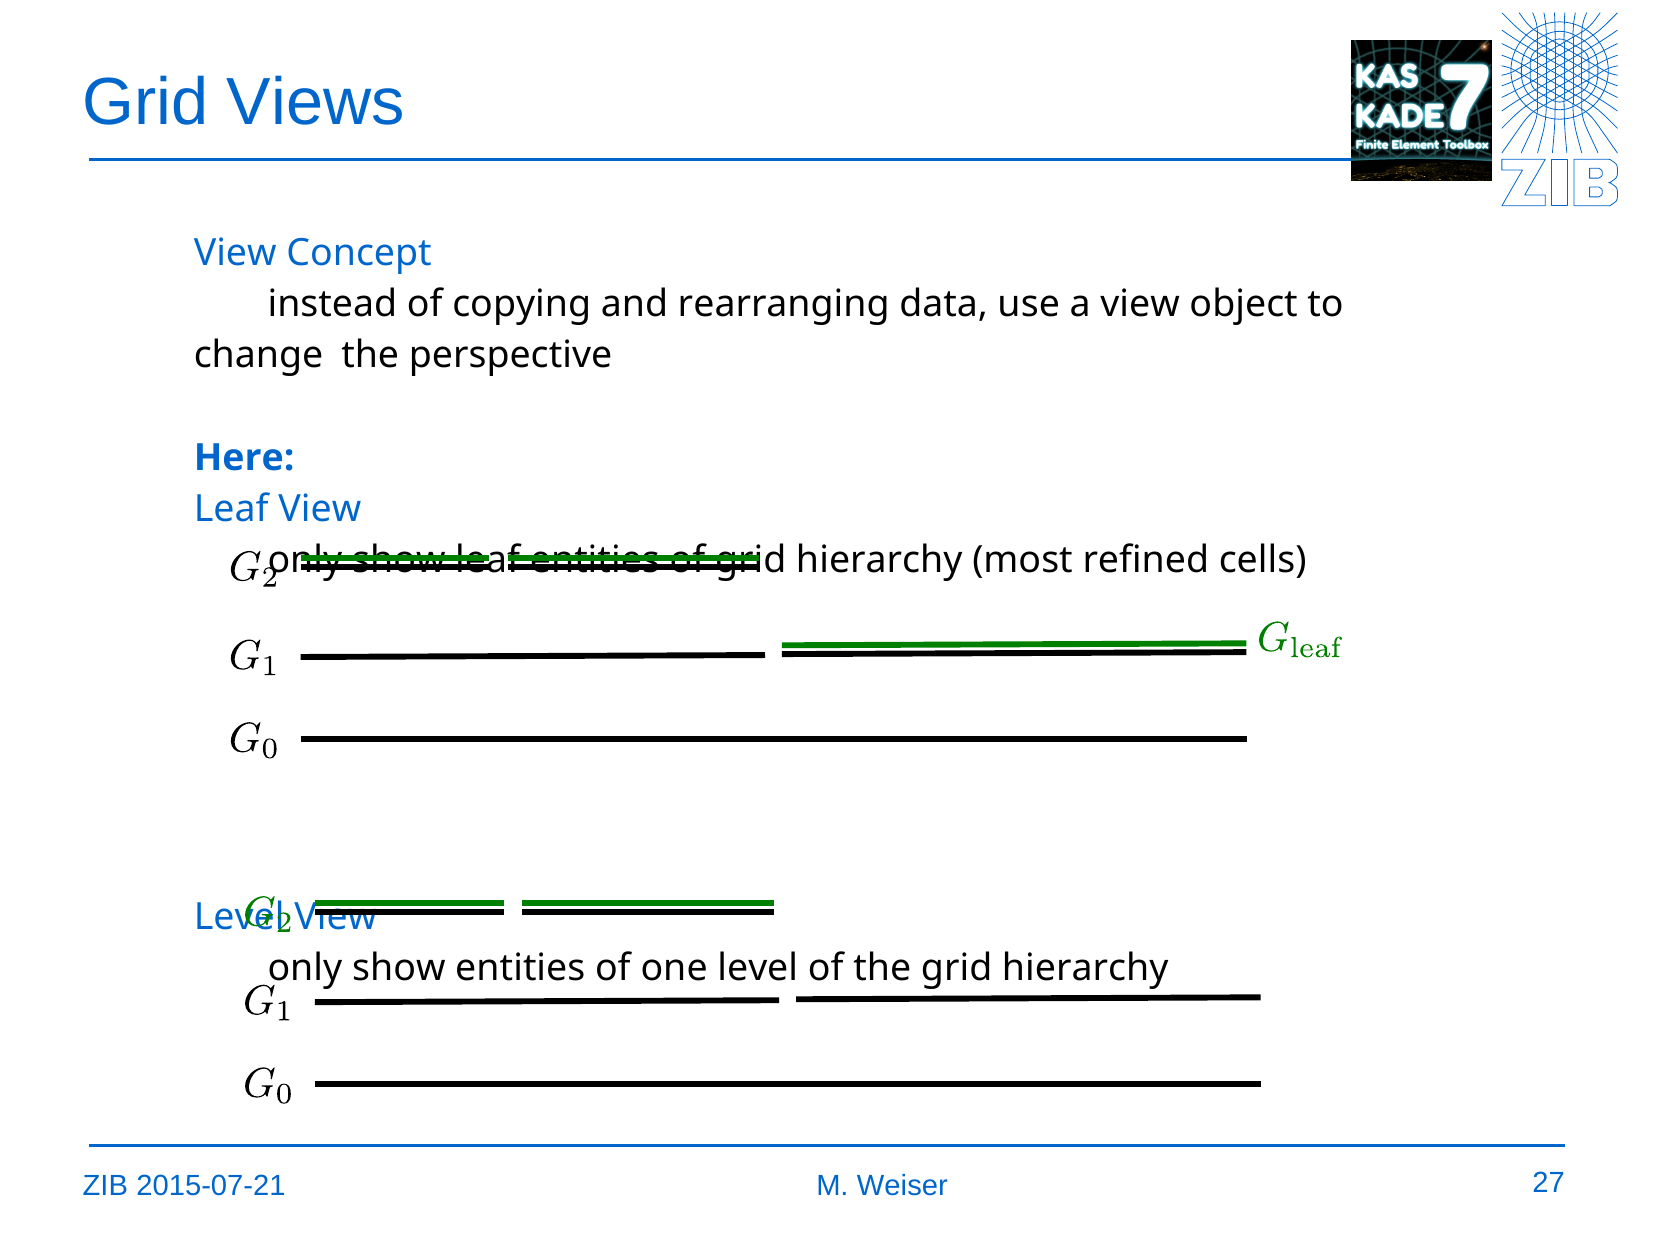

# Grid Views
View Concept
	instead of copying and rearranging data, use a view object to change 	the perspective
Here:
Leaf View
	only show leaf entities of grid hierarchy (most refined cells)
Level View
	only show entities of one level of the grid hierarchy
27
ZIB 2015-07-21
M. Weiser